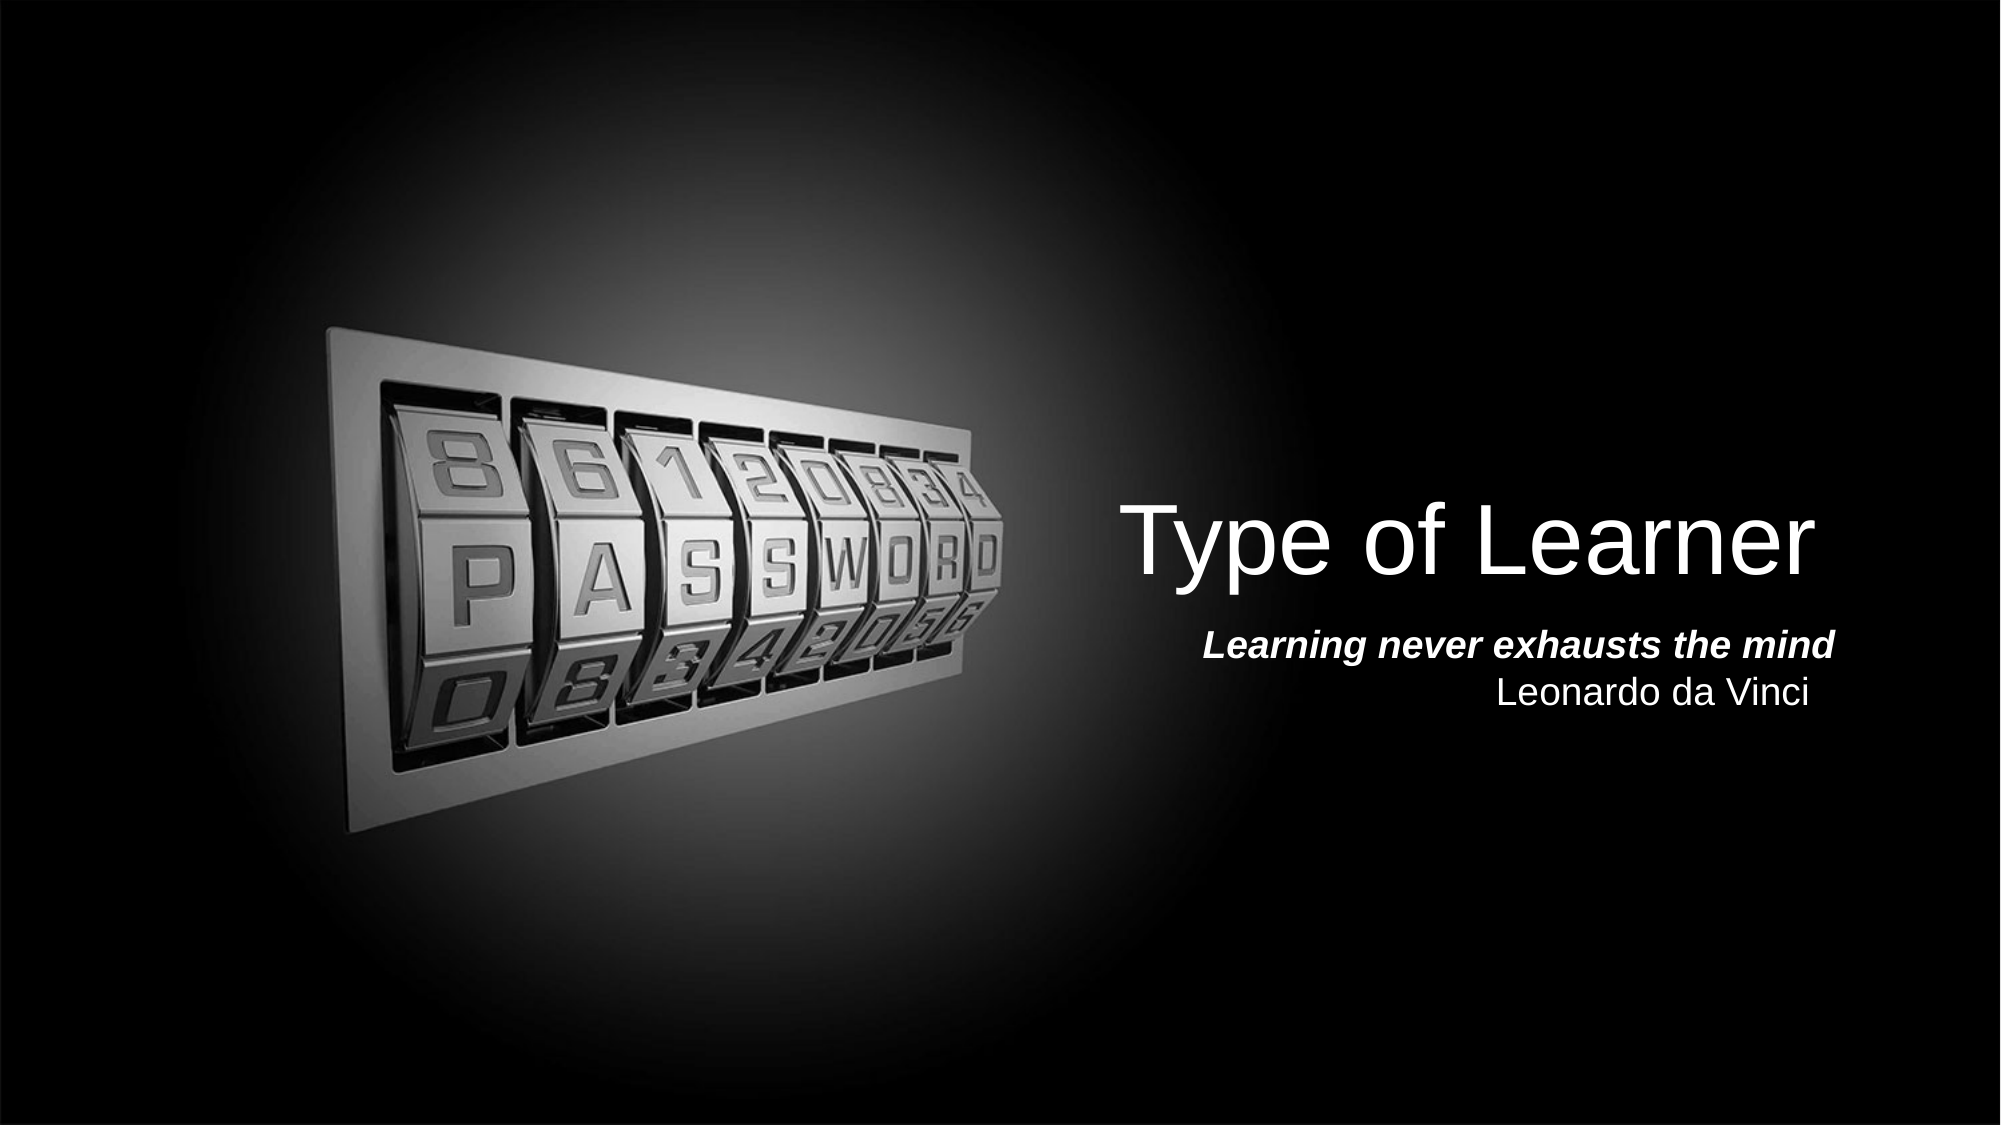

Type of Learner
 Learning never exhausts the mind
		 Leonardo da Vinci